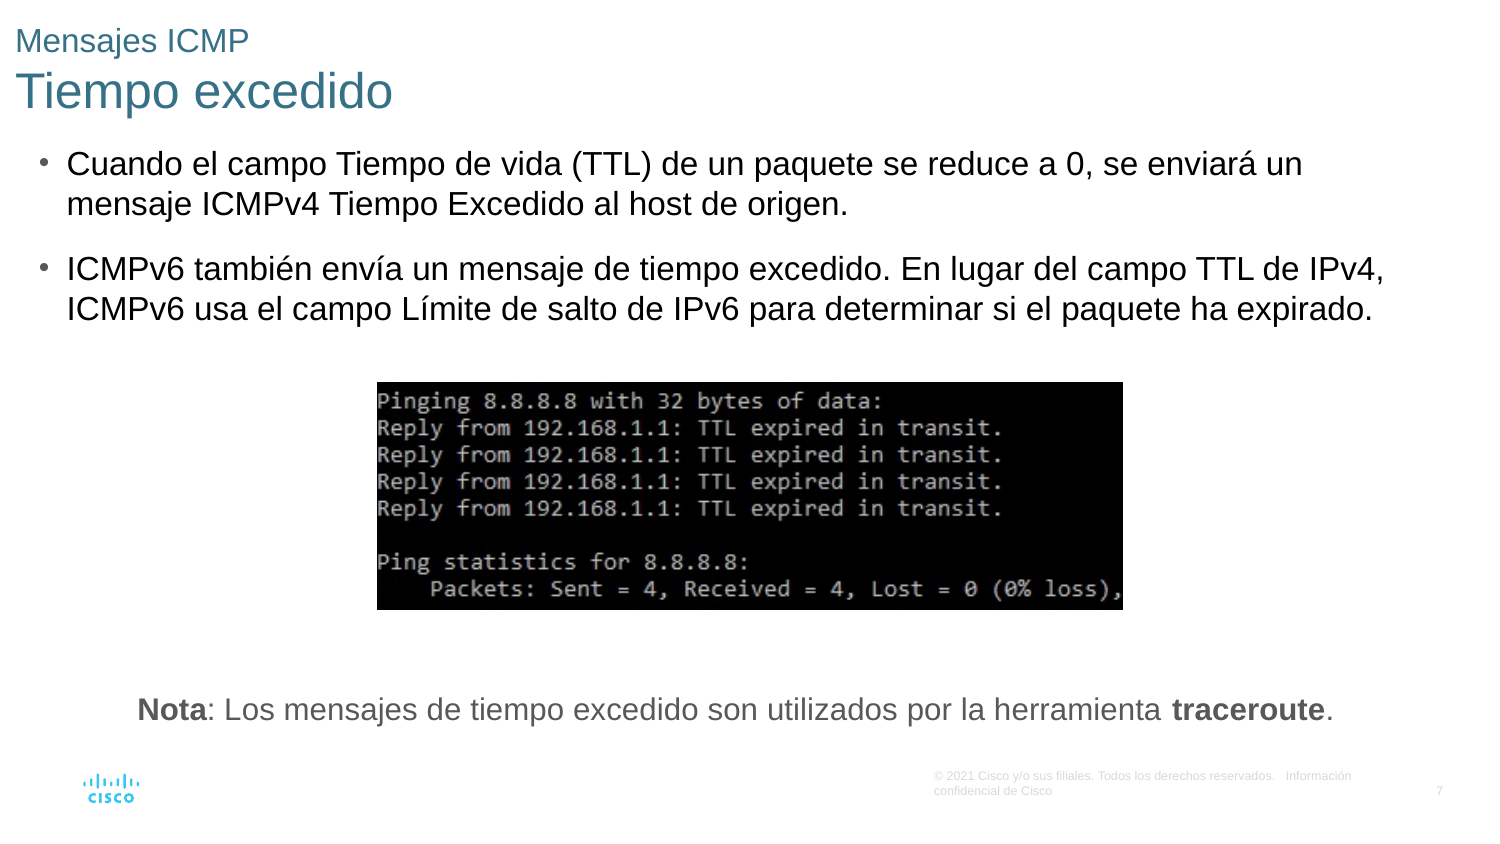

# Mensajes ICMP Tiempo excedido
Cuando el campo Tiempo de vida (TTL) de un paquete se reduce a 0, se enviará un mensaje ICMPv4 Tiempo Excedido al host de origen.
ICMPv6 también envía un mensaje de tiempo excedido. En lugar del campo TTL de IPv4, ICMPv6 usa el campo Límite de salto de IPv6 para determinar si el paquete ha expirado.
Nota: Los mensajes de tiempo excedido son utilizados por la herramienta traceroute.